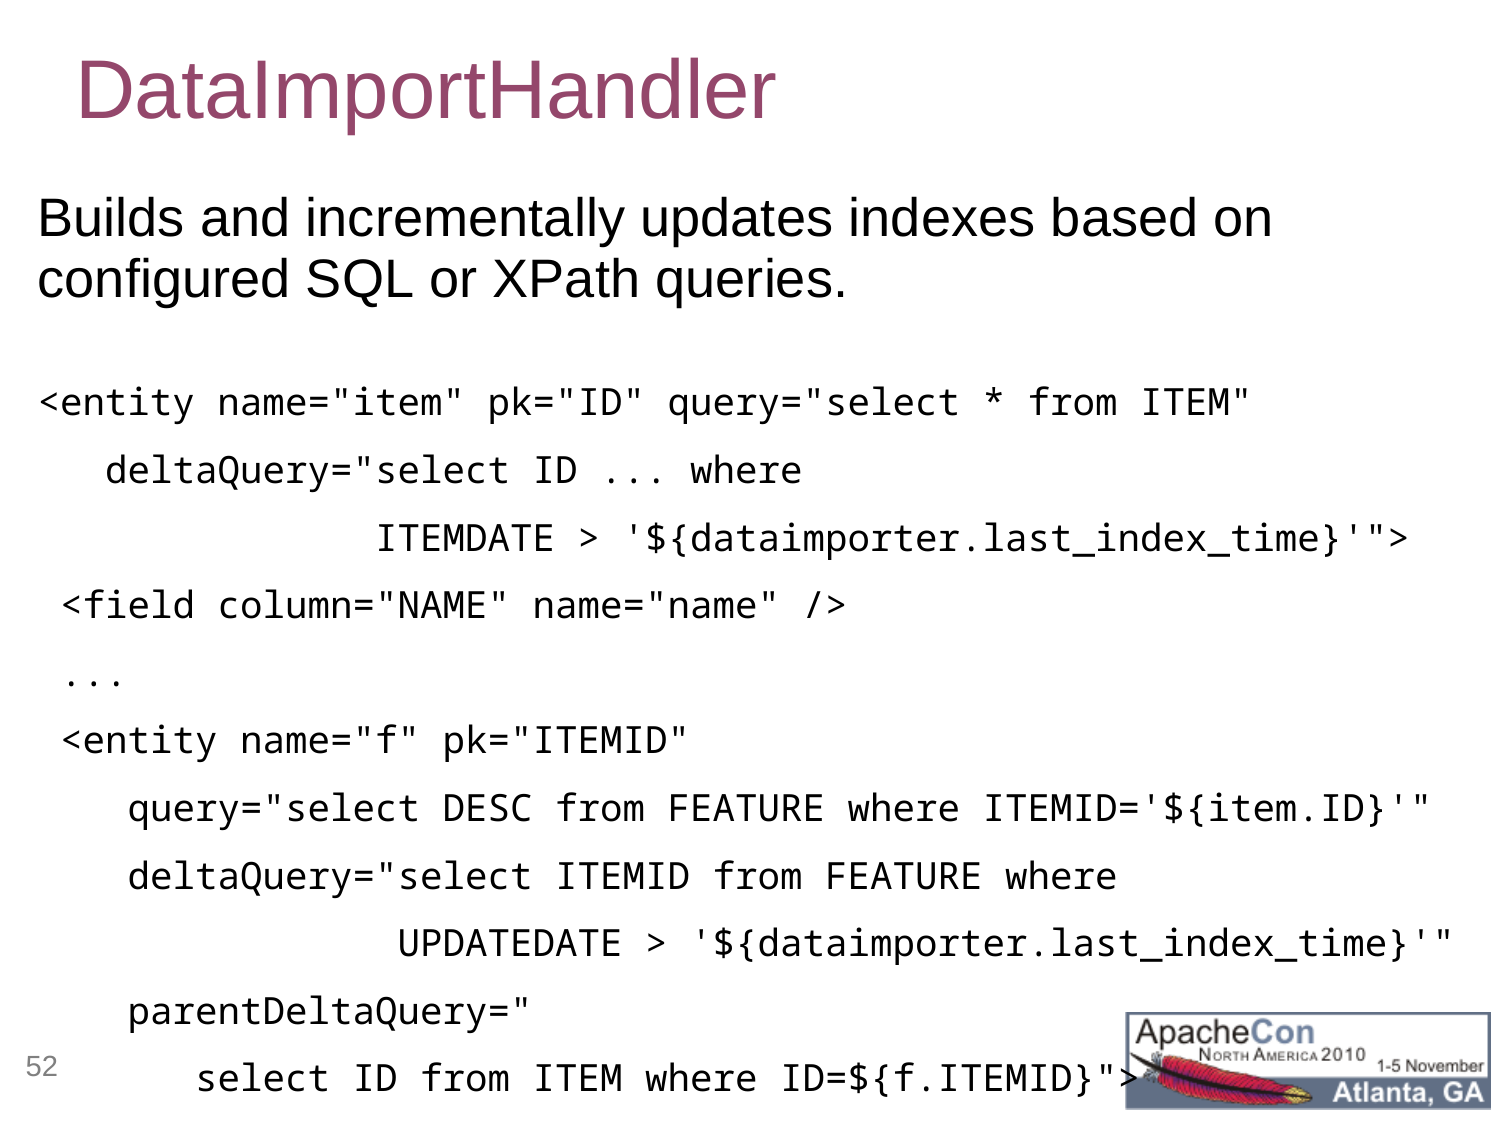

DataImportHandler
# Builds and incrementally updates indexes based on configured SQL or XPath queries.
<entity name="item" pk="ID" query="select * from ITEM"
 deltaQuery="select ID ... where
 ITEMDATE > '${dataimporter.last_index_time}'">
 <field column="NAME" name="name" />
 ...
 <entity name="f" pk="ITEMID"
 query="select DESC from FEATURE where ITEMID='${item.ID}'"
 deltaQuery="select ITEMID from FEATURE where
 UPDATEDATE > '${dataimporter.last_index_time}'"
 parentDeltaQuery="
 select ID from ITEM where ID=${f.ITEMID}">
 <field name="features" column="DESC" />
 ...
52